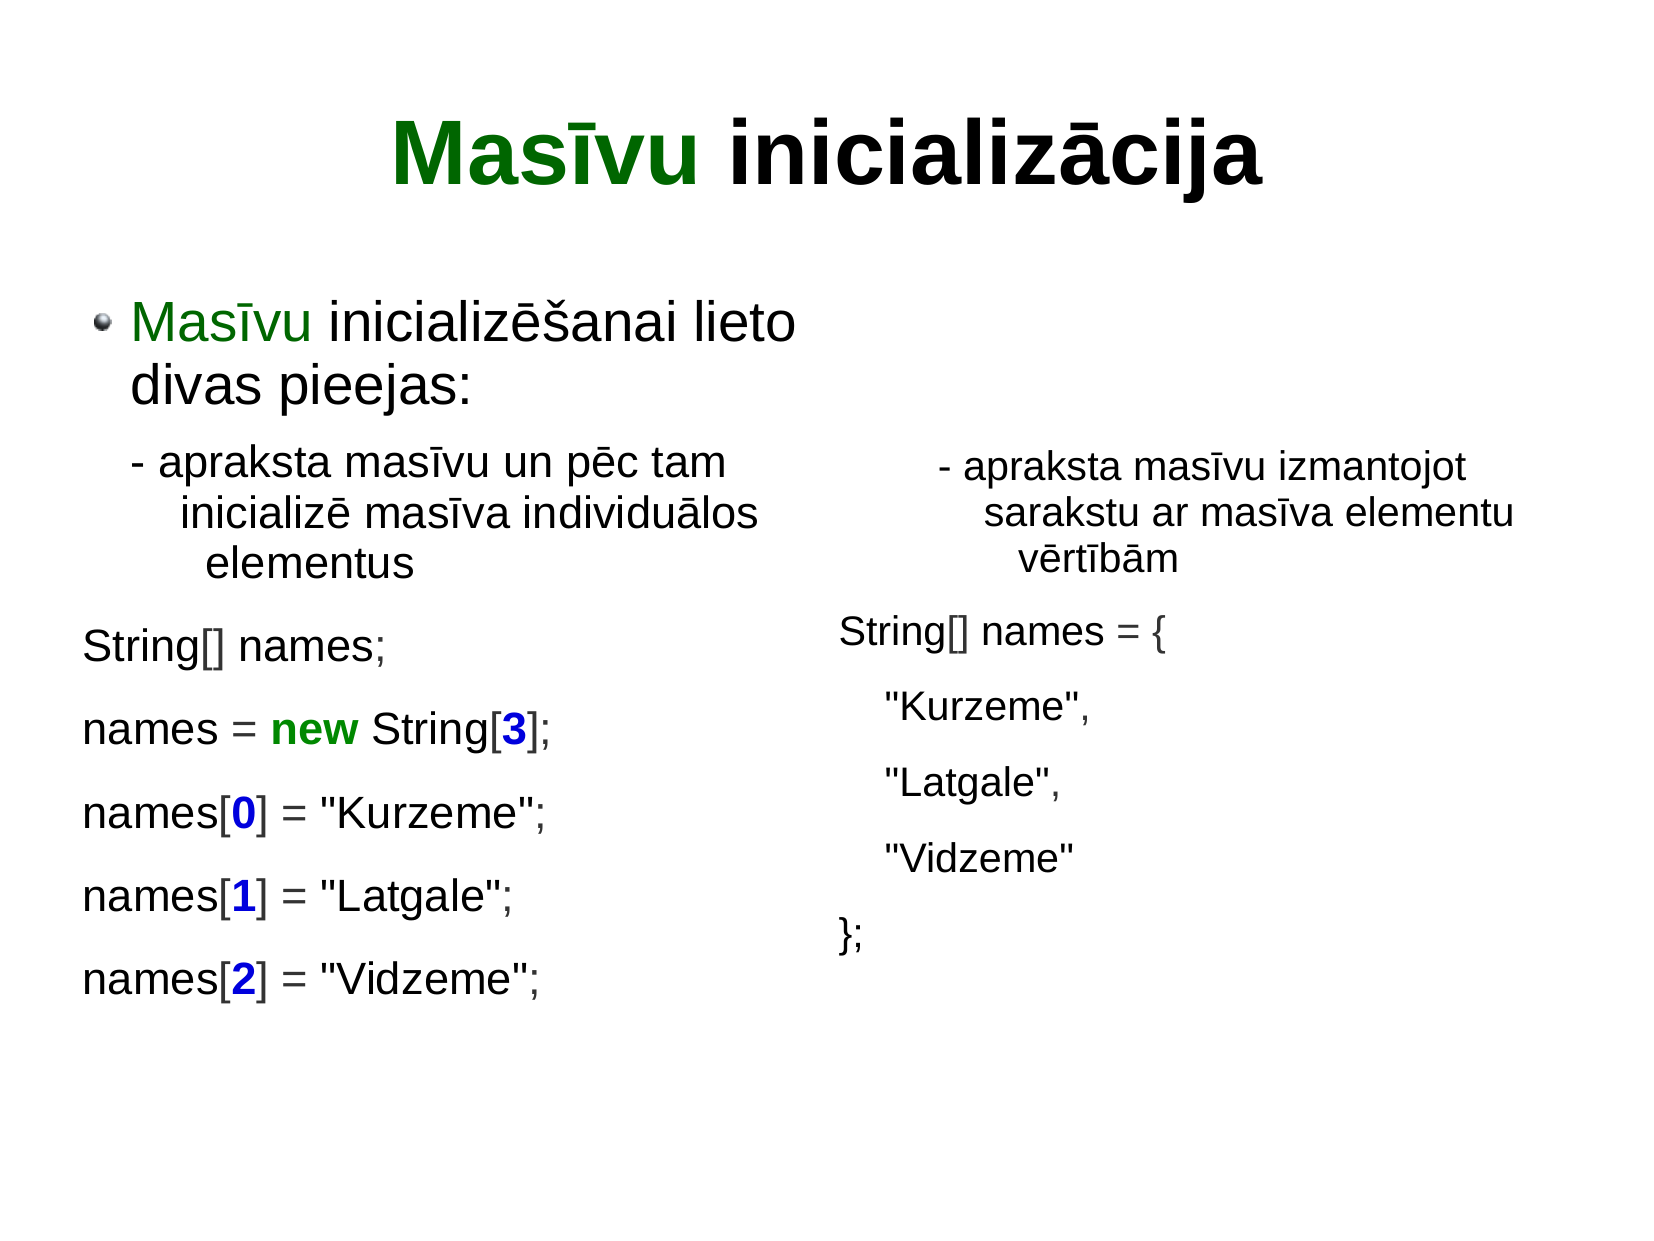

# Masīvu inicializācija
Masīvu inicializēšanai lieto divas pieejas:
- apraksta masīvu un pēc tam inicializē masīva individuālos elementus
String[] names;
names = new String[3];
names[0] = "Kurzeme";
names[1] = "Latgale";
names[2] = "Vidzeme";
 - apraksta masīvu izmantojot sarakstu ar masīva elementu vērtībām
String[] names = {
 "Kurzeme",
 "Latgale",
 "Vidzeme"
};